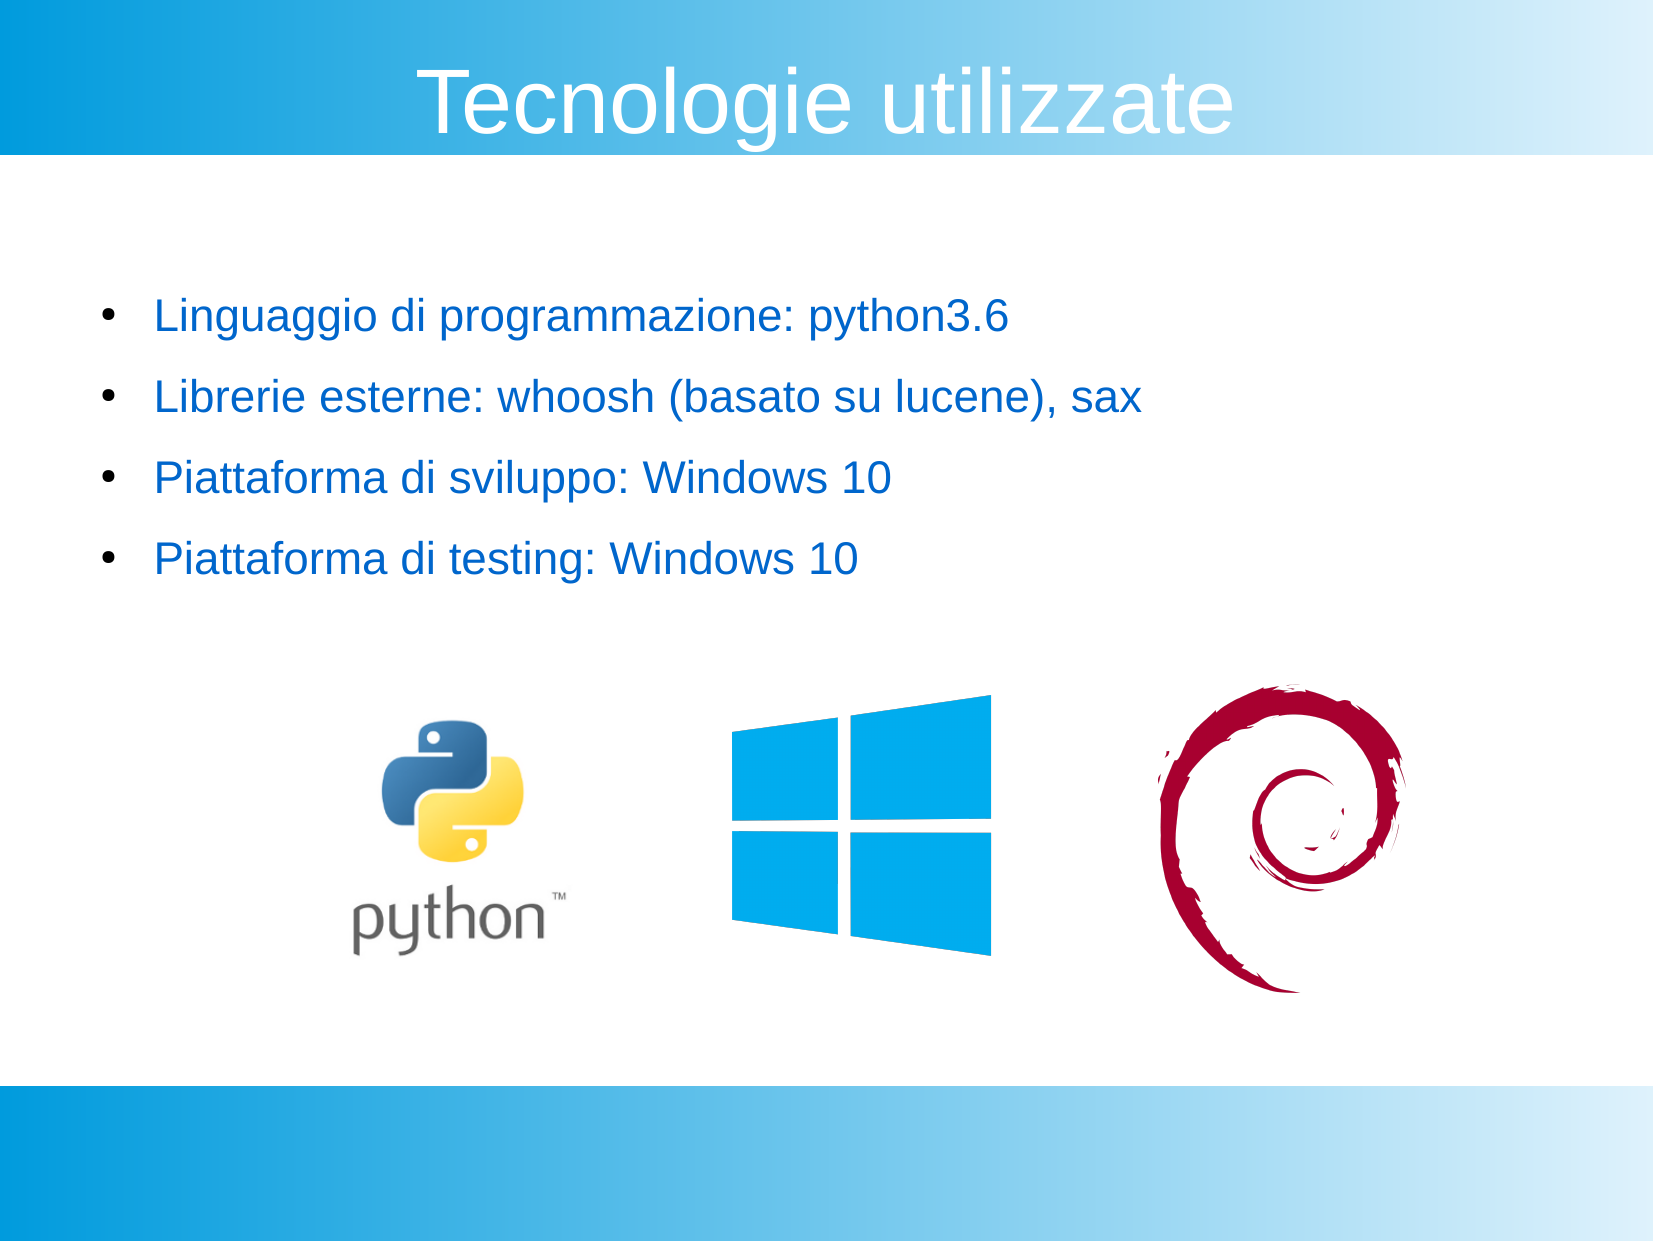

# Tecnologie utilizzate
Linguaggio di programmazione: python3.6
Librerie esterne: whoosh (basato su lucene), sax
Piattaforma di sviluppo: Windows 10
Piattaforma di testing: Windows 10